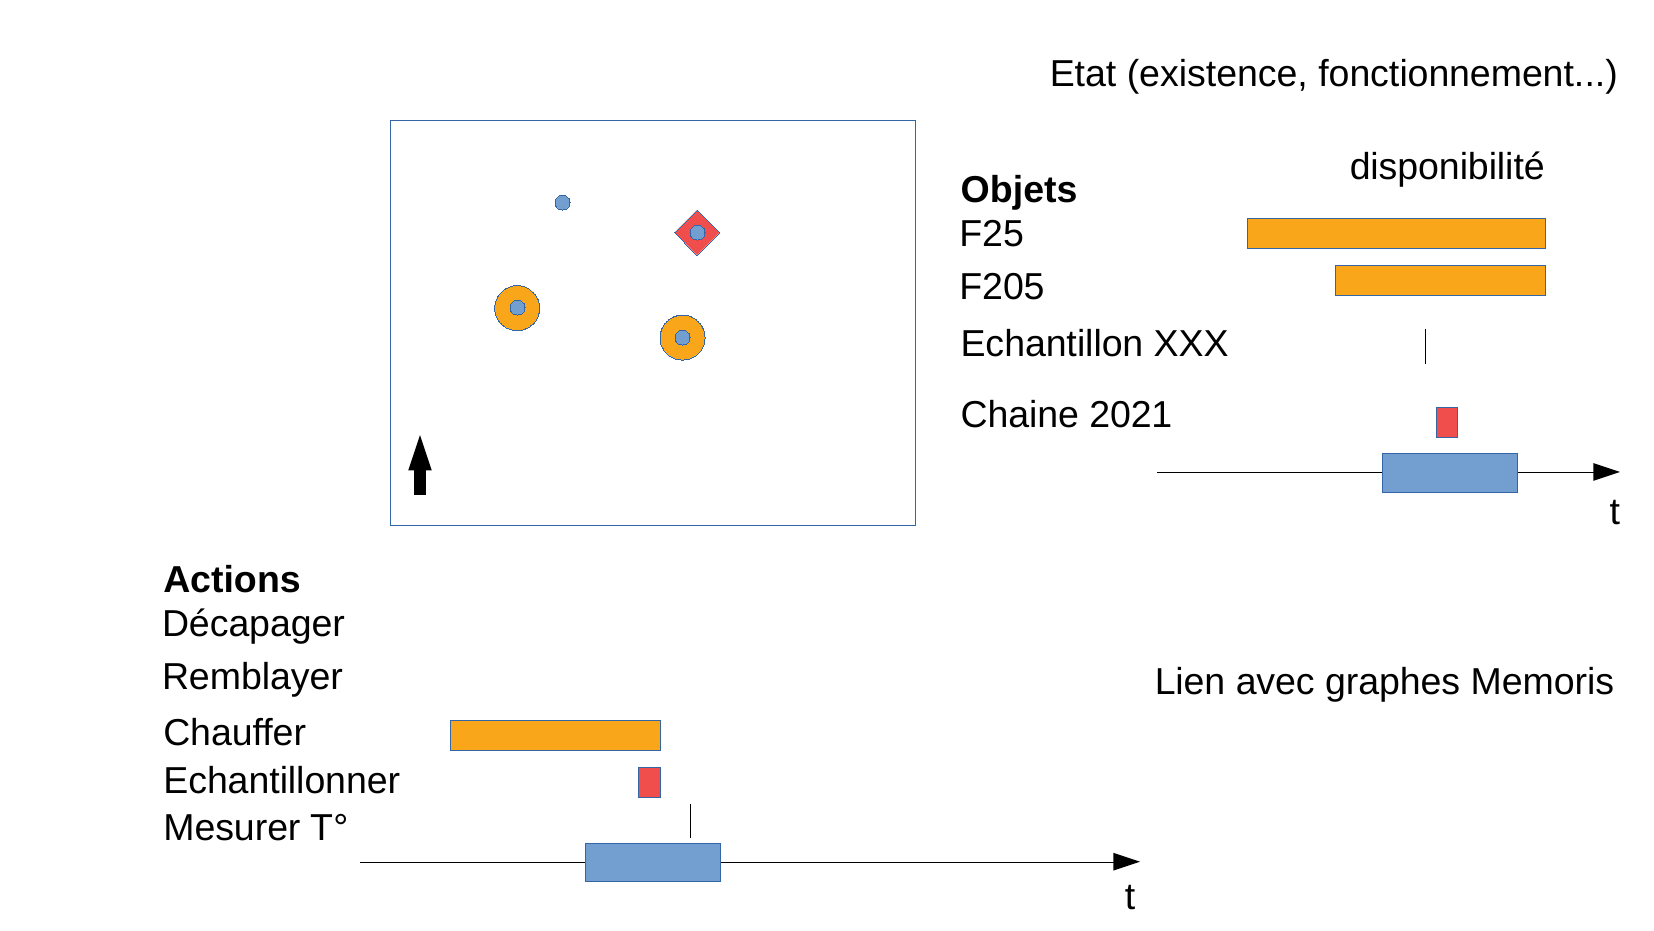

Etat (existence, fonctionnement...)
disponibilité
Objets
F25
F205
Echantillon XXX
Chaine 2021
t
Actions
Décapager
Remblayer
Lien avec graphes Memoris
Chauffer
Echantillonner
Mesurer T°
t